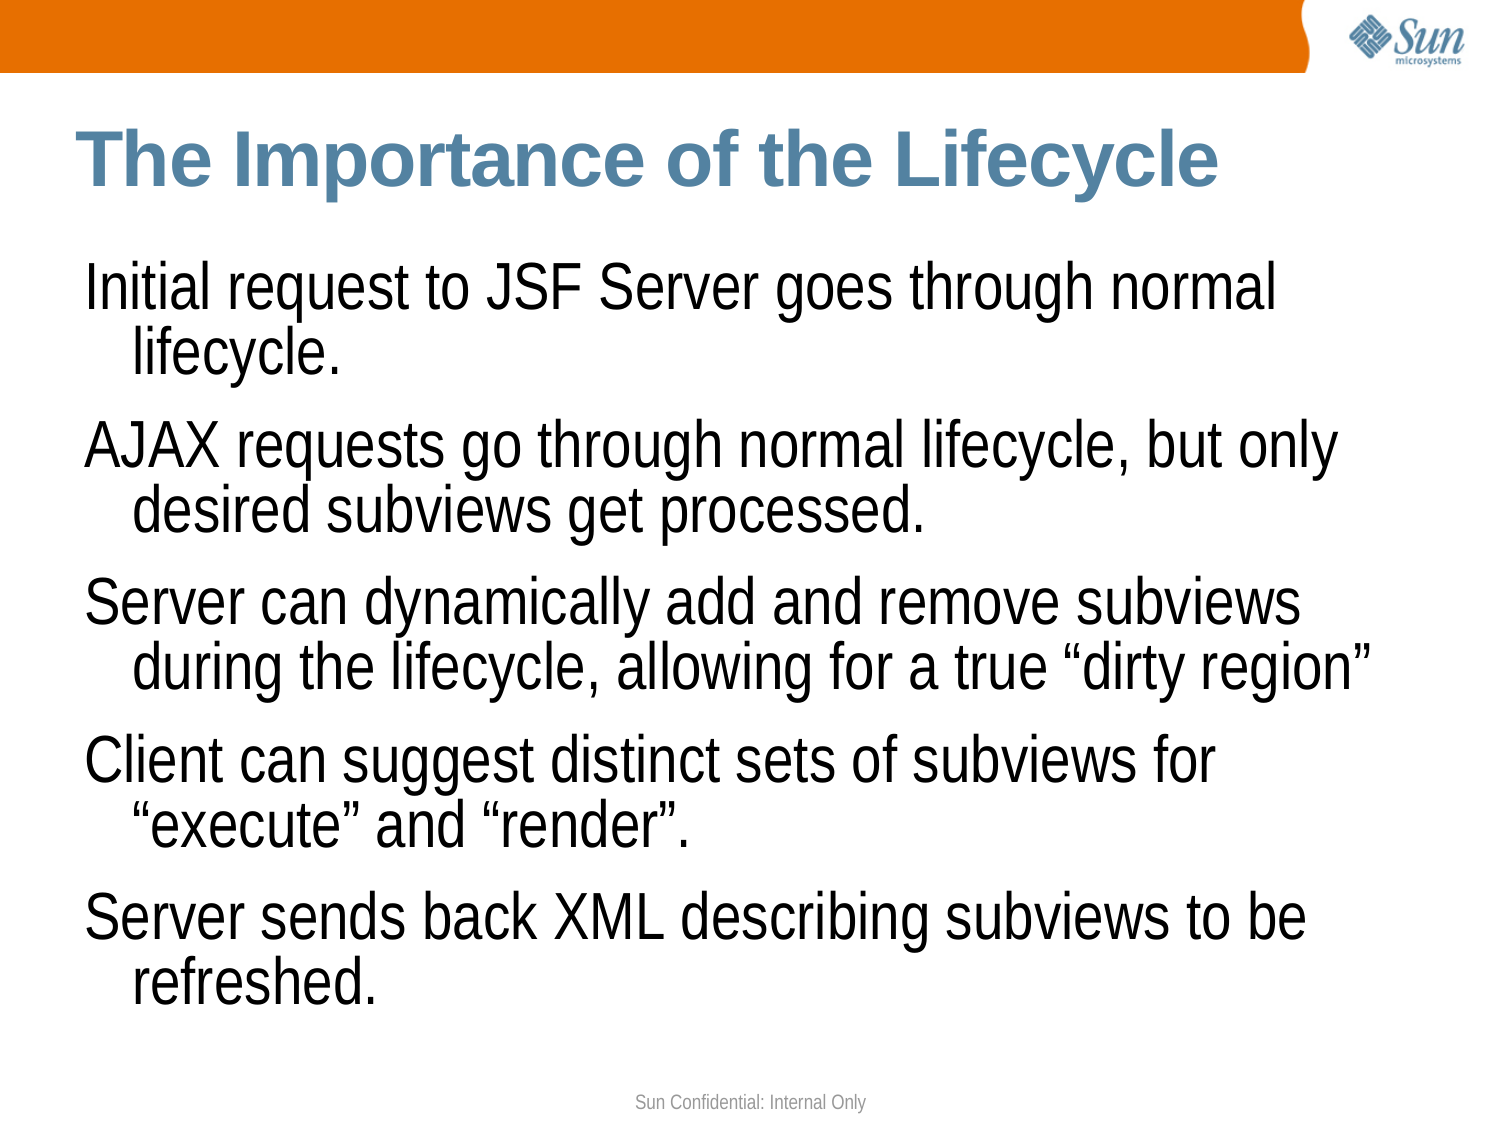

# The Importance of the Lifecycle
Initial request to JSF Server goes through normal lifecycle.
AJAX requests go through normal lifecycle, but only desired subviews get processed.
Server can dynamically add and remove subviews during the lifecycle, allowing for a true “dirty region”
Client can suggest distinct sets of subviews for “execute” and “render”.
Server sends back XML describing subviews to be refreshed.